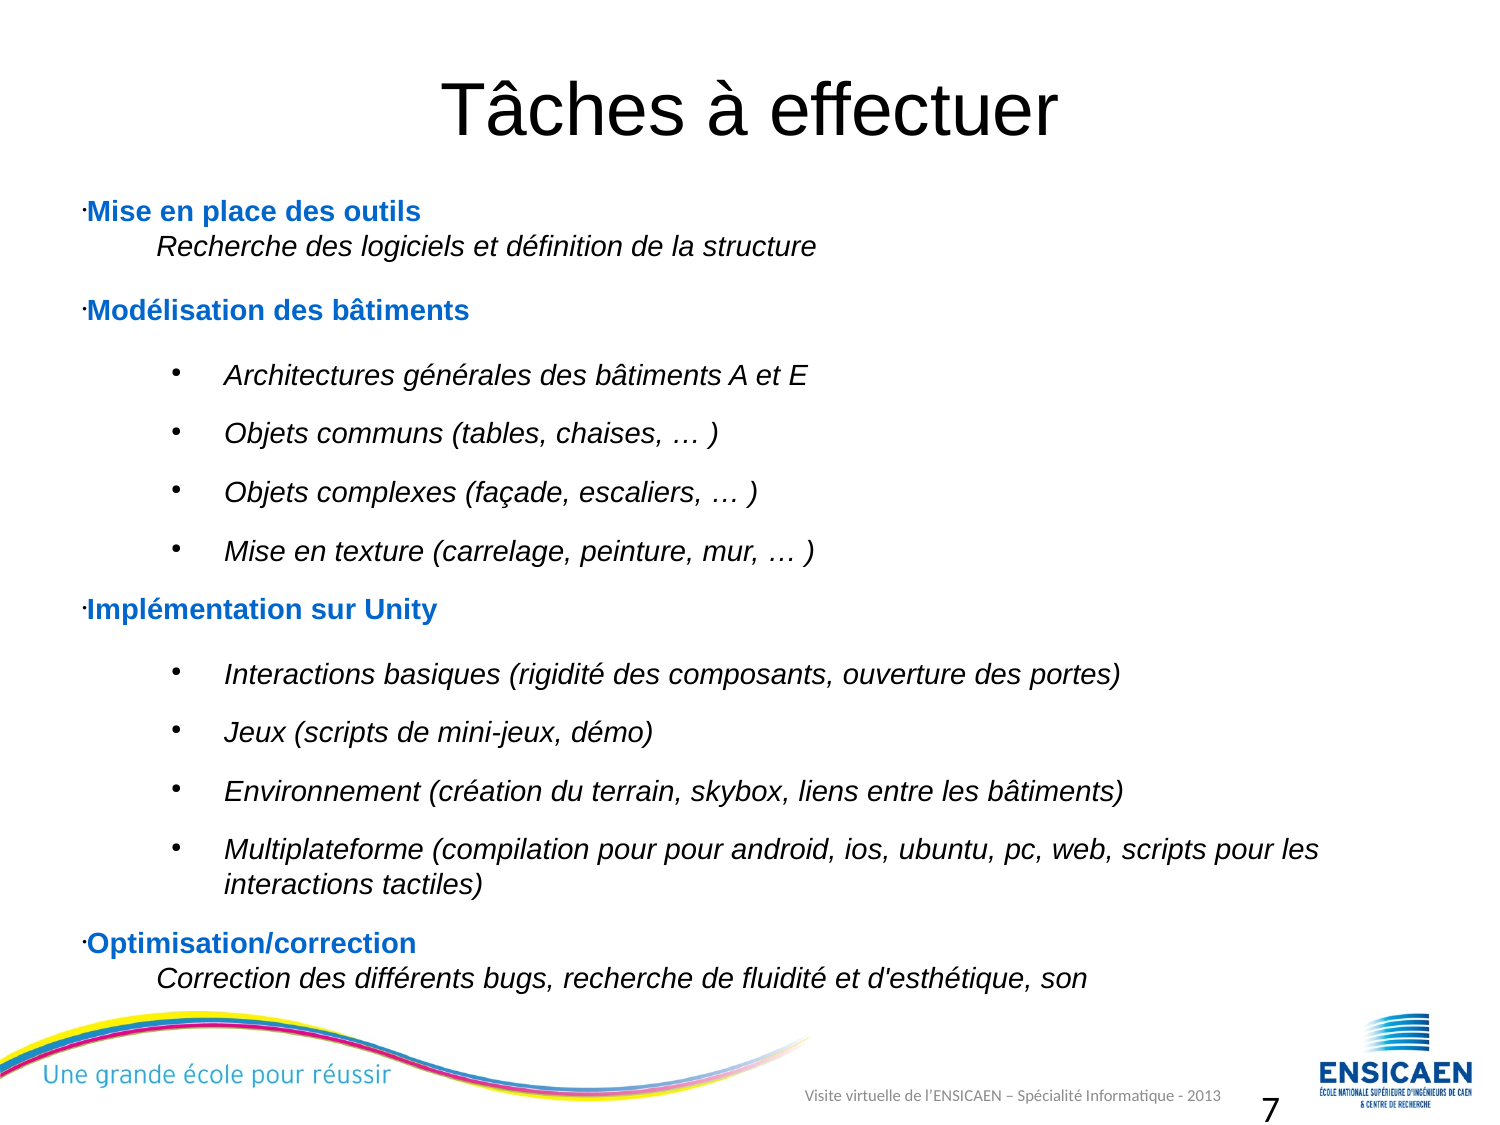

# Tâches à effectuer
Mise en place des outils
	Recherche des logiciels et définition de la structure
Modélisation des bâtiments
Architectures générales des bâtiments A et E
Objets communs (tables, chaises, … )
Objets complexes (façade, escaliers, … )
Mise en texture (carrelage, peinture, mur, … )
Implémentation sur Unity
Interactions basiques (rigidité des composants, ouverture des portes)
Jeux (scripts de mini-jeux, démo)
Environnement (création du terrain, skybox, liens entre les bâtiments)
Multiplateforme (compilation pour pour android, ios, ubuntu, pc, web, scripts pour les interactions tactiles)
Optimisation/correction
	Correction des différents bugs, recherche de fluidité et d'esthétique, son